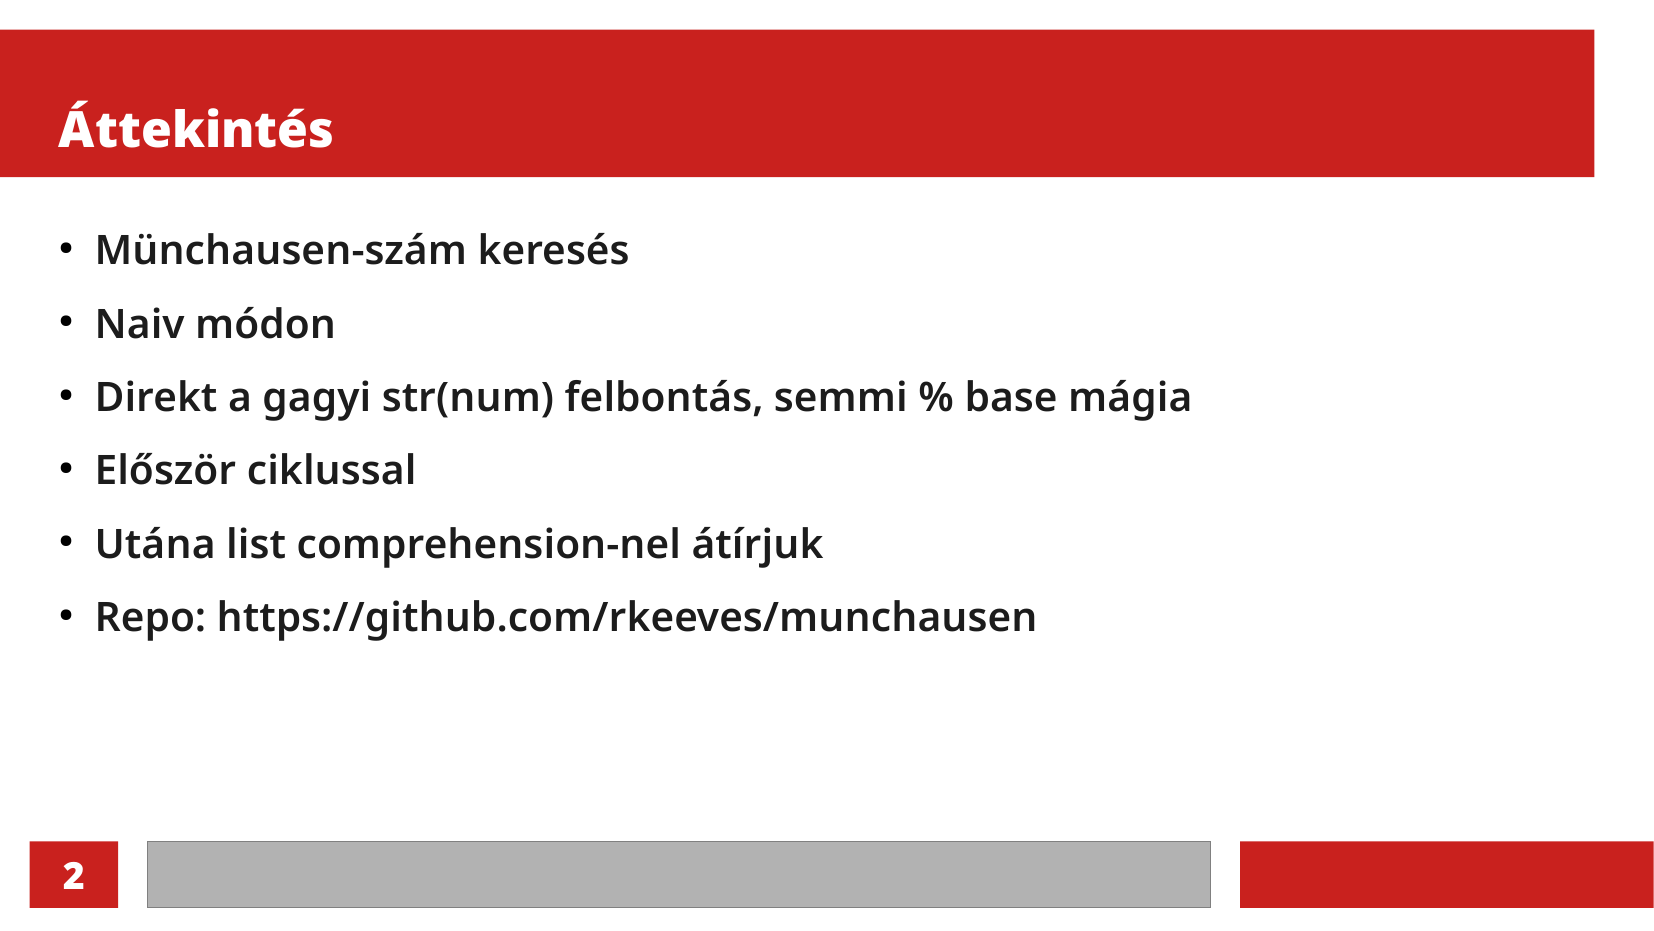

# Áttekintés
Münchausen-szám keresés
Naiv módon
Direkt a gagyi str(num) felbontás, semmi % base mágia
Először ciklussal
Utána list comprehension-nel átírjuk
Repo: https://github.com/rkeeves/munchausen
2